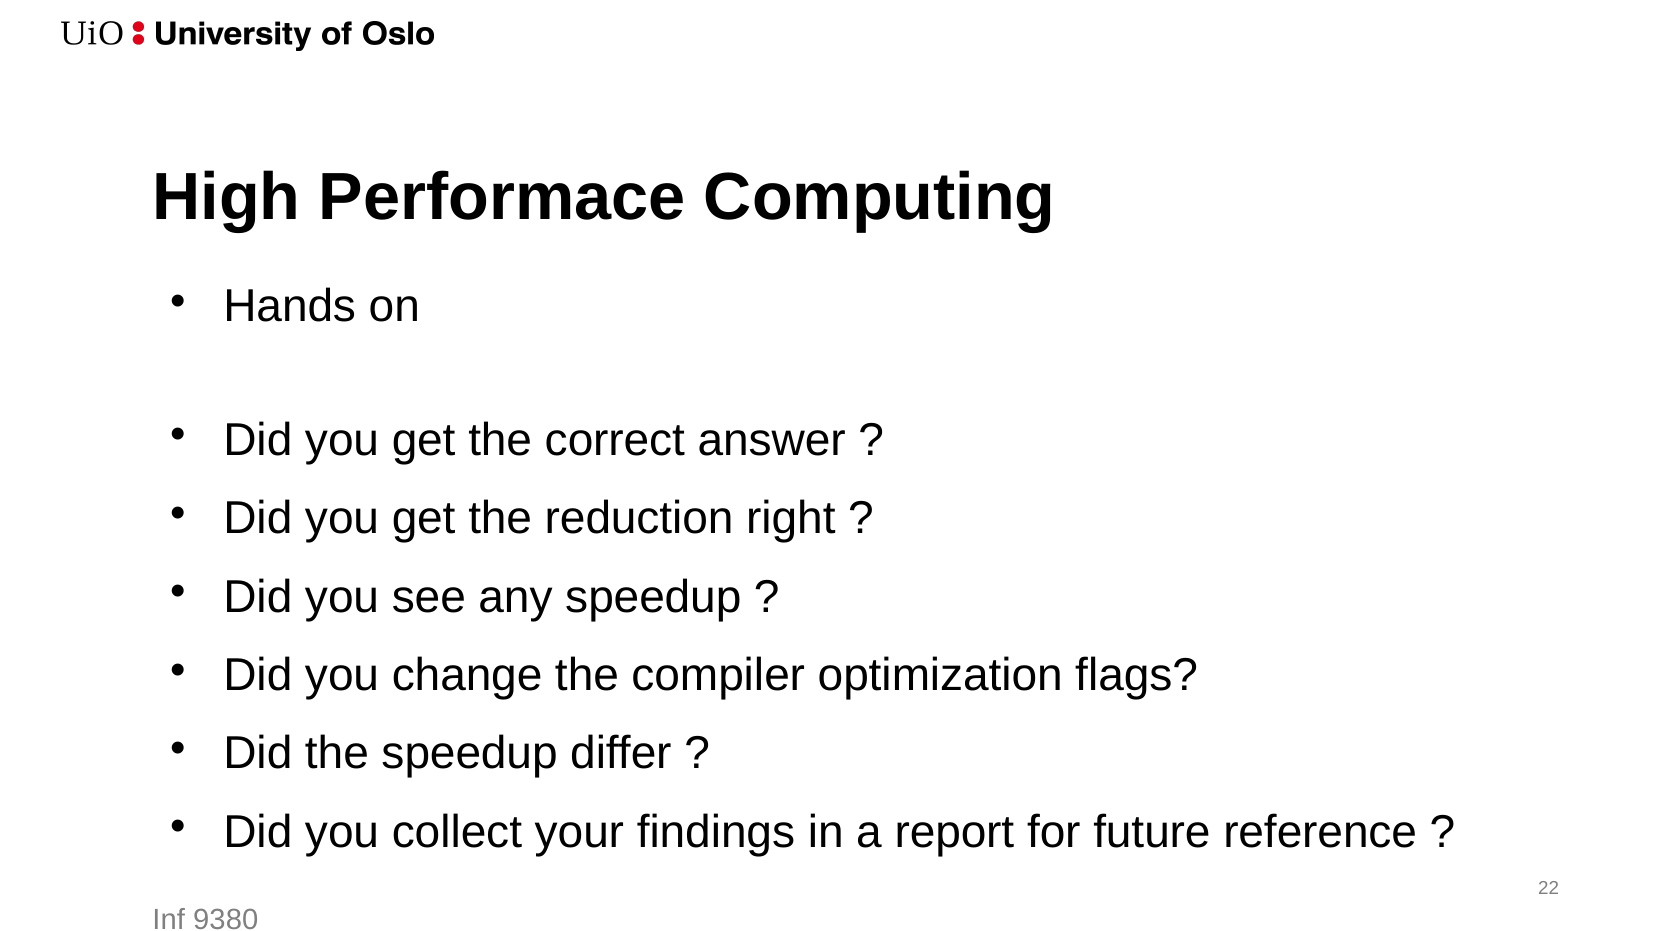

High Performace Computing
Hands on
Did you get the correct answer ?
Did you get the reduction right ?
Did you see any speedup ?
Did you change the compiler optimization flags?
Did the speedup differ ?
Did you collect your findings in a report for future reference ?
Inf 9380